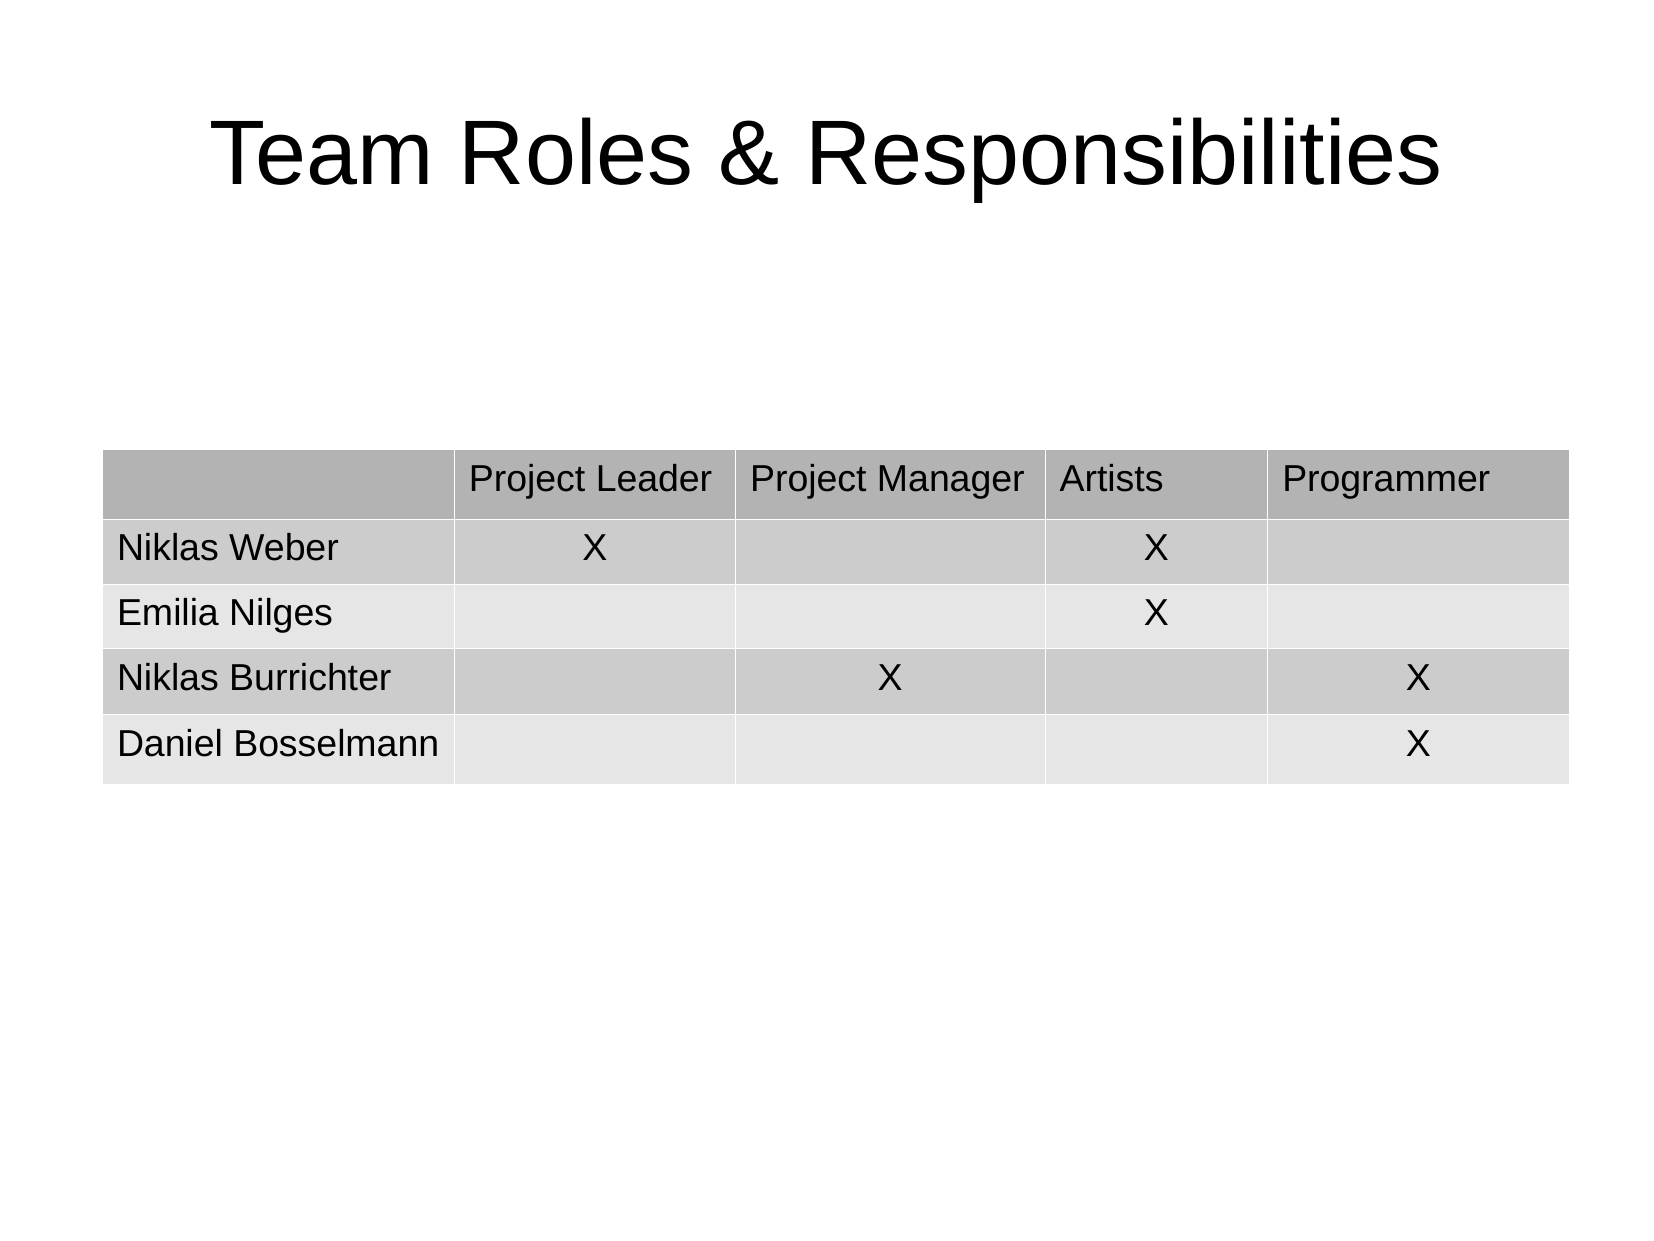

# Team Roles & Responsibilities
| | Project Leader | Project Manager | Artists | Programmer |
| --- | --- | --- | --- | --- |
| Niklas Weber | X | | X | |
| Emilia Nilges | | | X | |
| Niklas Burrichter | | X | | X |
| Daniel Bosselmann | | | | X |